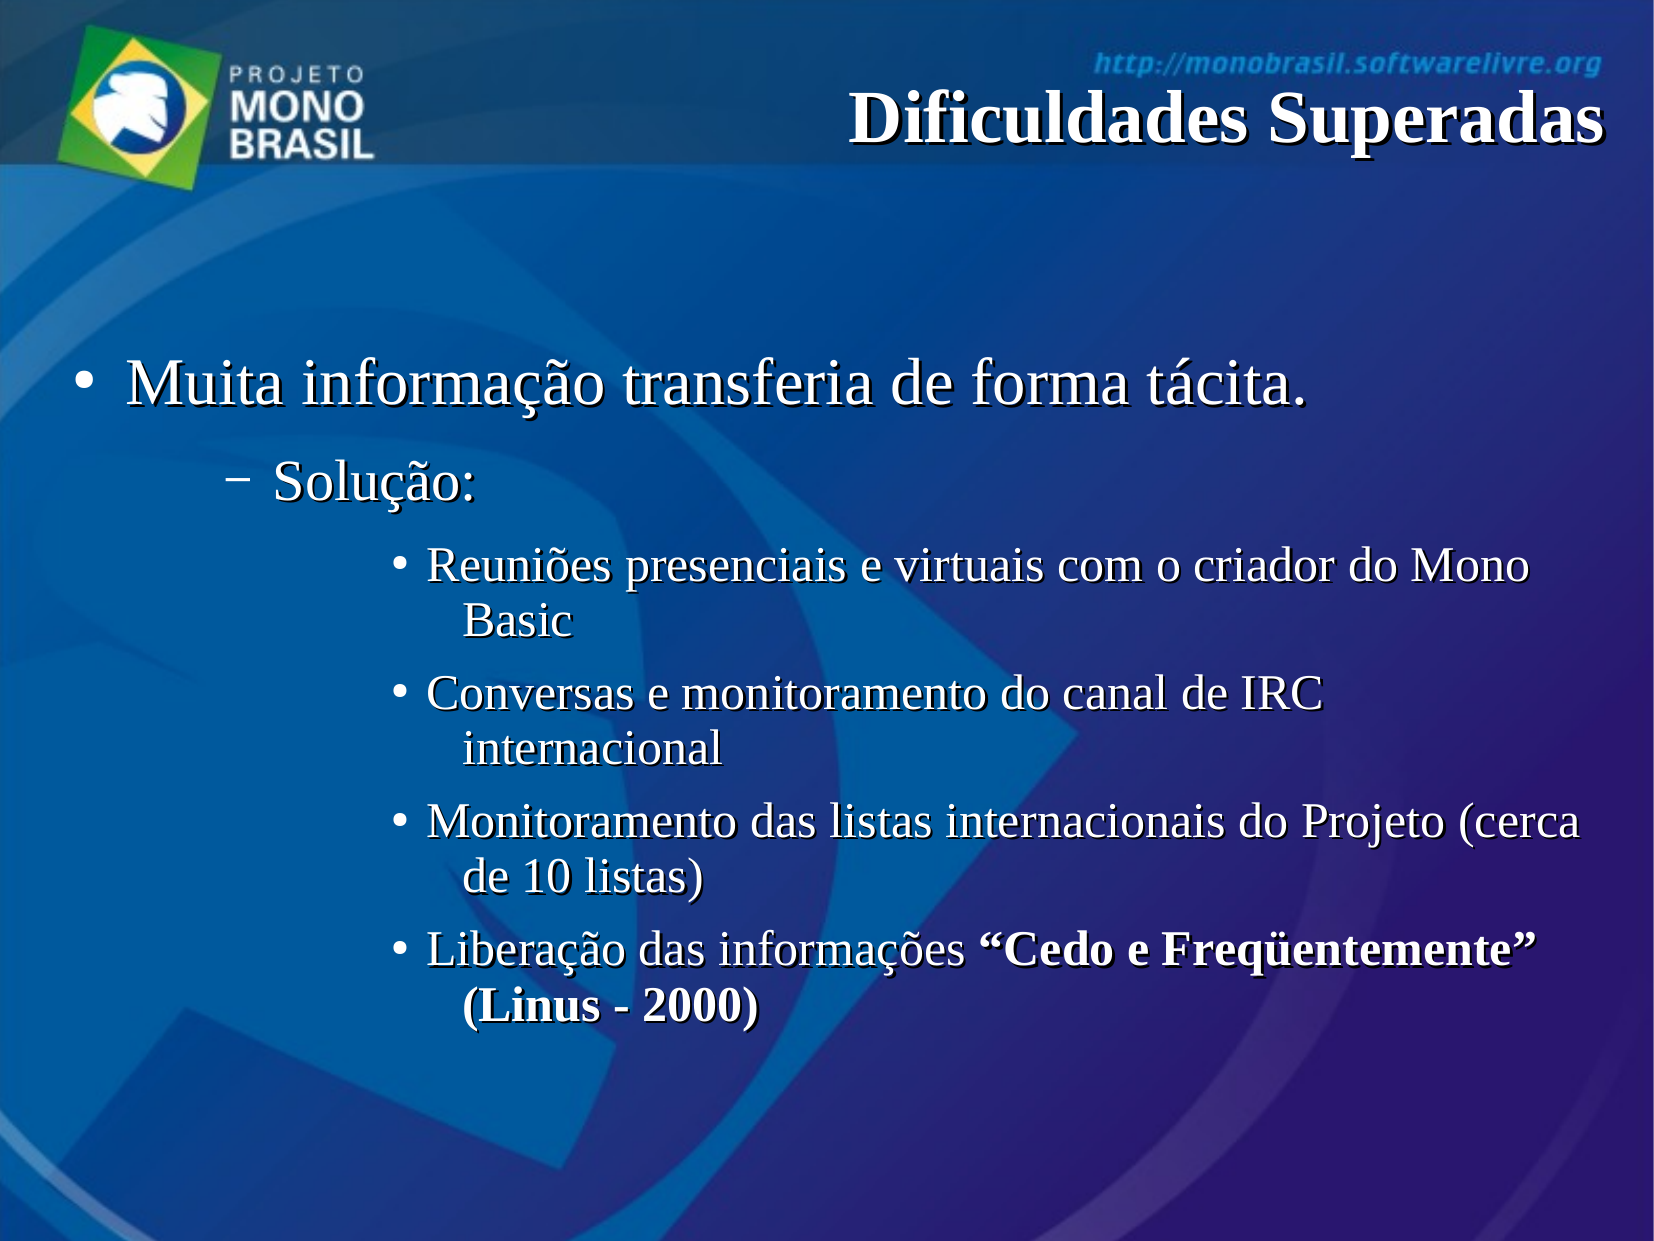

Dificuldades Superadas
# Muita informação transferia de forma tácita.
Solução:
Reuniões presenciais e virtuais com o criador do Mono Basic
Conversas e monitoramento do canal de IRC internacional
Monitoramento das listas internacionais do Projeto (cerca de 10 listas)
Liberação das informações “Cedo e Freqüentemente” (Linus - 2000)